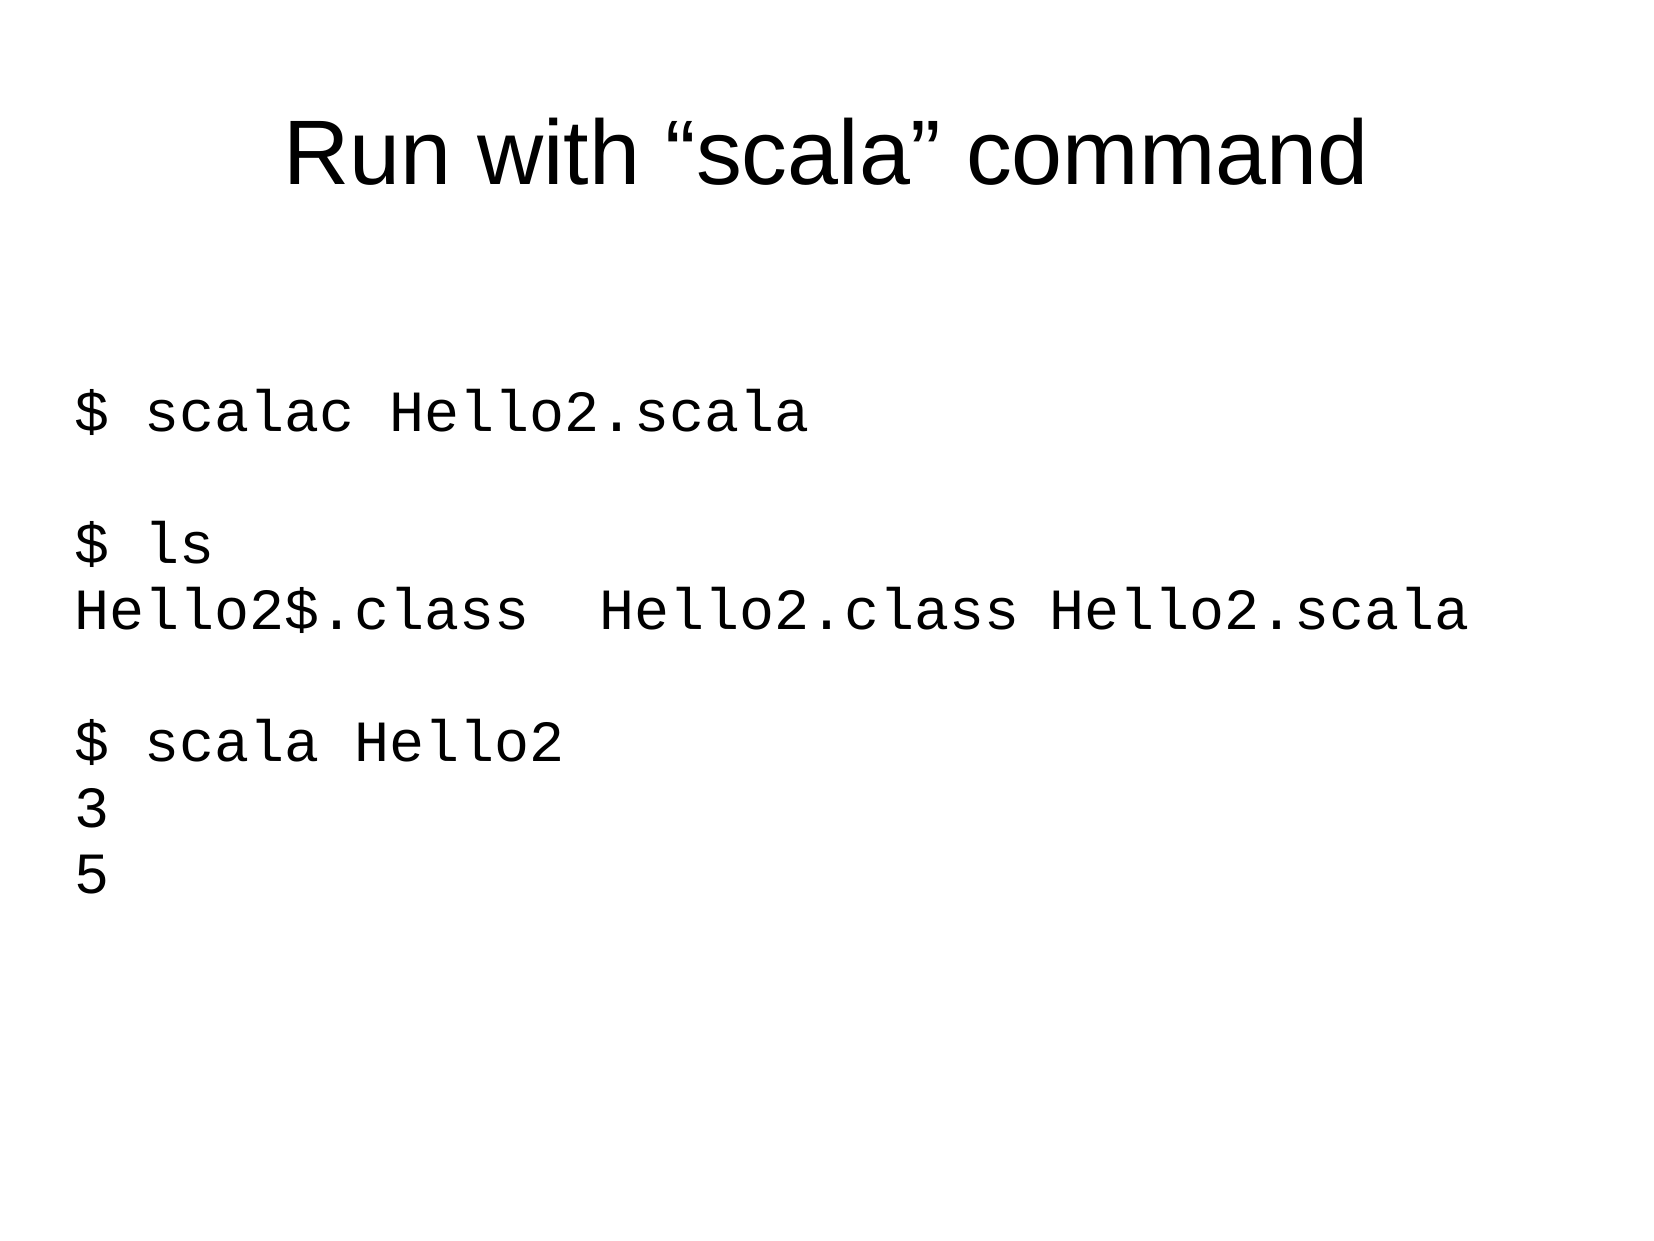

# Run with “scala” command
$ scalac Hello2.scala
$ ls
Hello2$.class	Hello2.class	Hello2.scala
$ scala Hello2
3
5